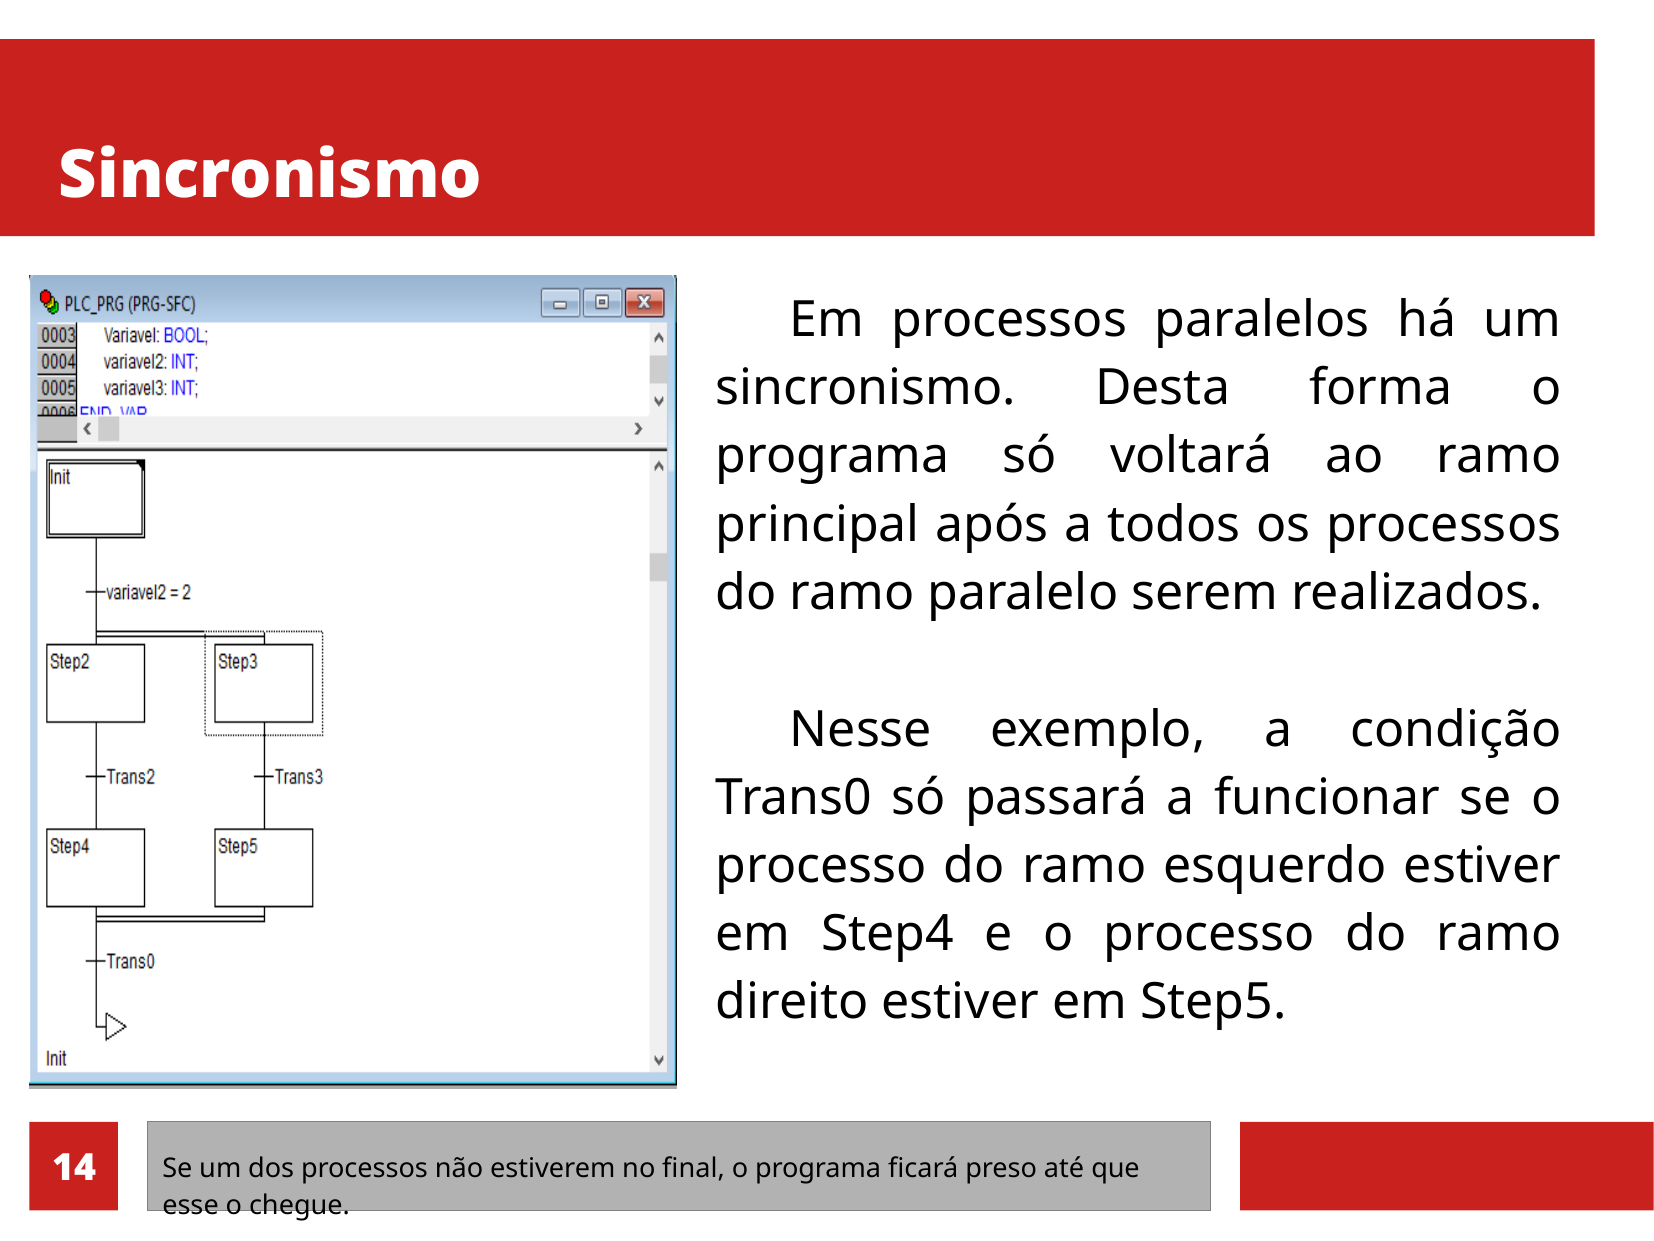

# Sincronismo
	Em processos paralelos há um sincronismo. Desta forma o programa só voltará ao ramo principal após a todos os processos do ramo paralelo serem realizados.
	Nesse exemplo, a condição Trans0 só passará a funcionar se o processo do ramo esquerdo estiver em Step4 e o processo do ramo direito estiver em Step5.
14
Se um dos processos não estiverem no final, o programa ficará preso até que esse o chegue.